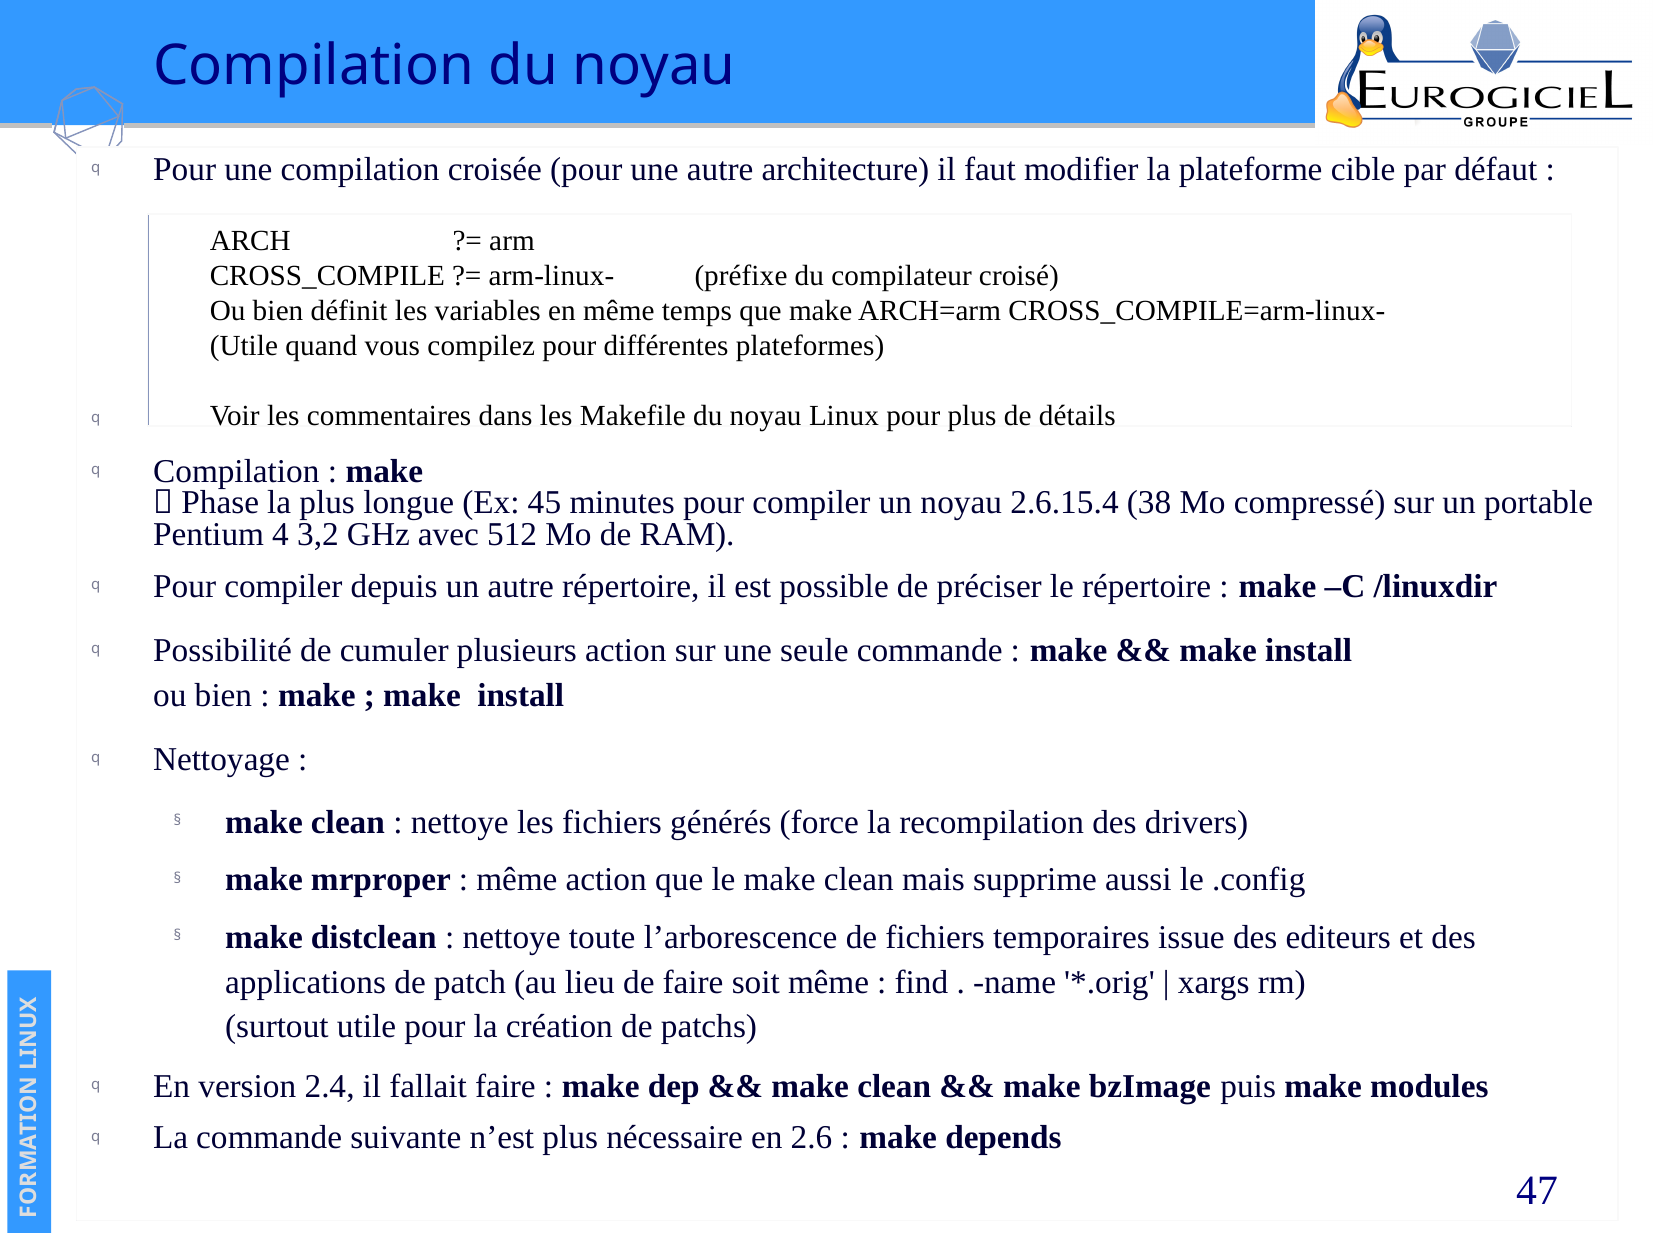

# Compilation du noyau
Pour une compilation croisée (pour une autre architecture) il faut modifier la plateforme cible par défaut :
Compilation : make
 Phase la plus longue (Ex: 45 minutes pour compiler un noyau 2.6.15.4 (38 Mo compressé) sur un portable Pentium 4 3,2 GHz avec 512 Mo de RAM).
Pour compiler depuis un autre répertoire, il est possible de préciser le répertoire : make –C /linuxdir
Possibilité de cumuler plusieurs action sur une seule commande : make && make install
ou bien : make ; make install
Nettoyage :
make clean : nettoye les fichiers générés (force la recompilation des drivers)
make mrproper : même action que le make clean mais supprime aussi le .config
make distclean : nettoye toute l’arborescence de fichiers temporaires issue des editeurs et des applications de patch (au lieu de faire soit même : find . -name '*.orig' | xargs rm)
(surtout utile pour la création de patchs)
En version 2.4, il fallait faire : make dep && make clean && make bzImage puis make modules
La commande suivante n’est plus nécessaire en 2.6 : make depends
ARCH		 ?= arm
CROSS_COMPILE ?= arm-linux- 	(préfixe du compilateur croisé)
Ou bien définit les variables en même temps que make ARCH=arm CROSS_COMPILE=arm-linux-
(Utile quand vous compilez pour différentes plateformes)
Voir les commentaires dans les Makefile du noyau Linux pour plus de détails